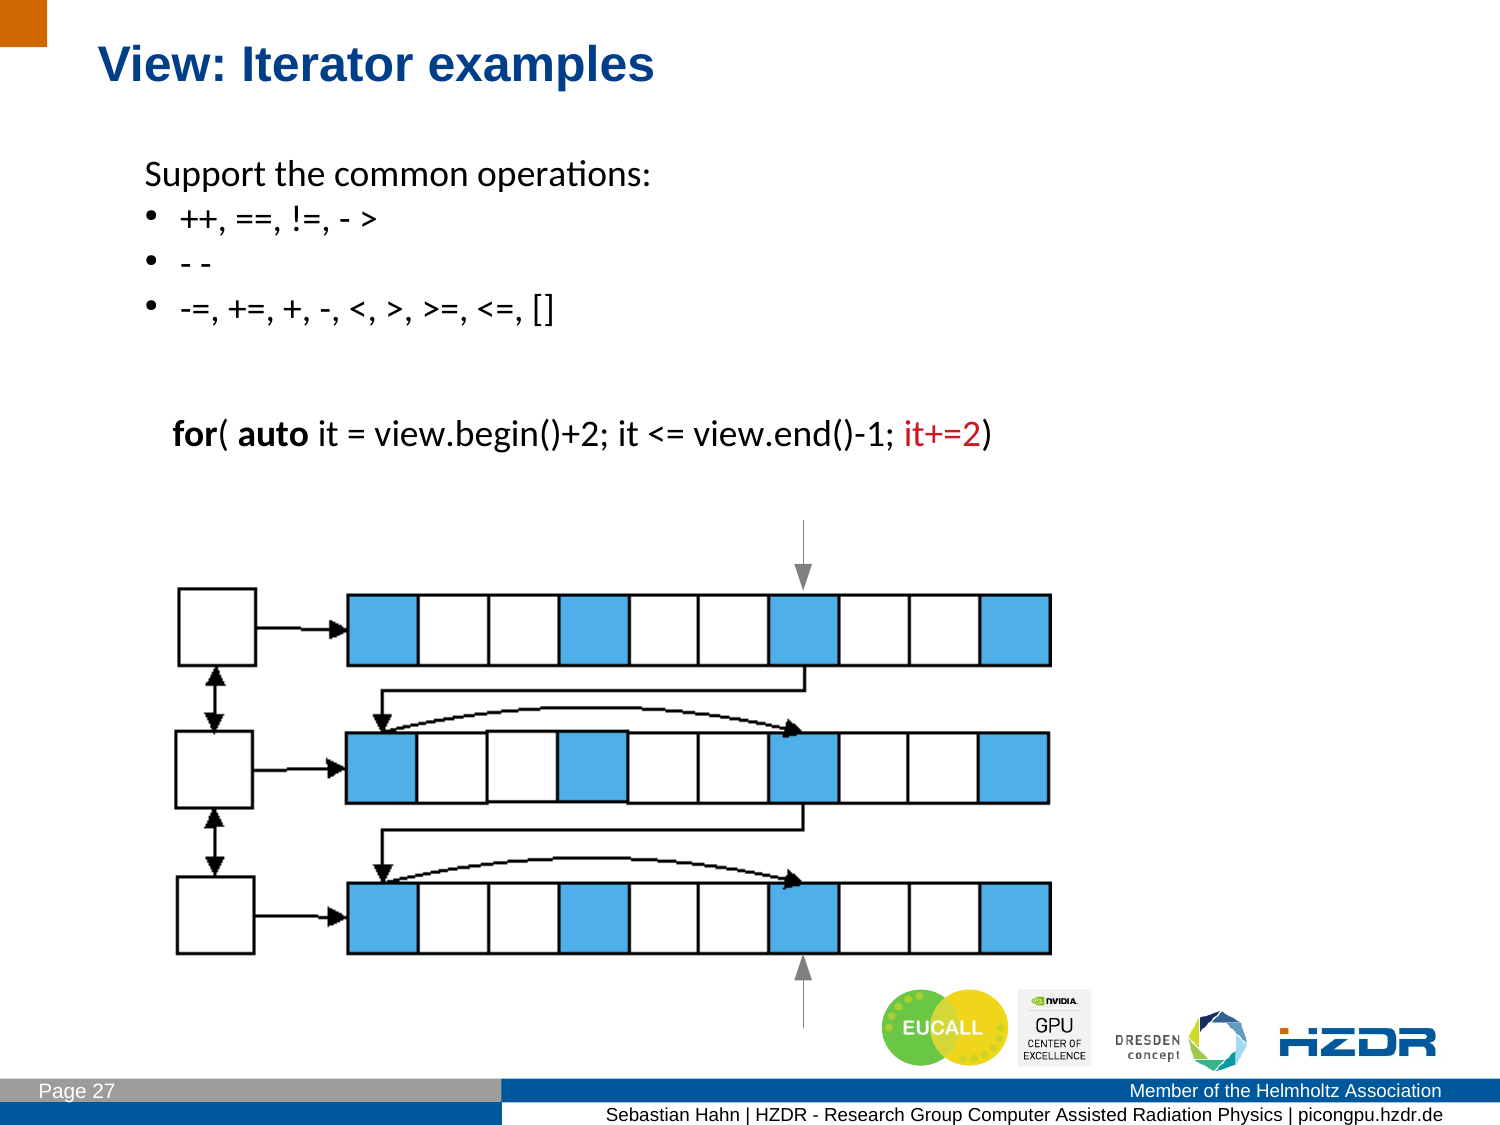

# View: Iterator examples
Support the common operations:
++, ==, !=, - >
- -
-=, +=, +, -, <, >, >=, <=, []
for( auto it = view.begin()+2; it <= view.end()-1; it+=2)